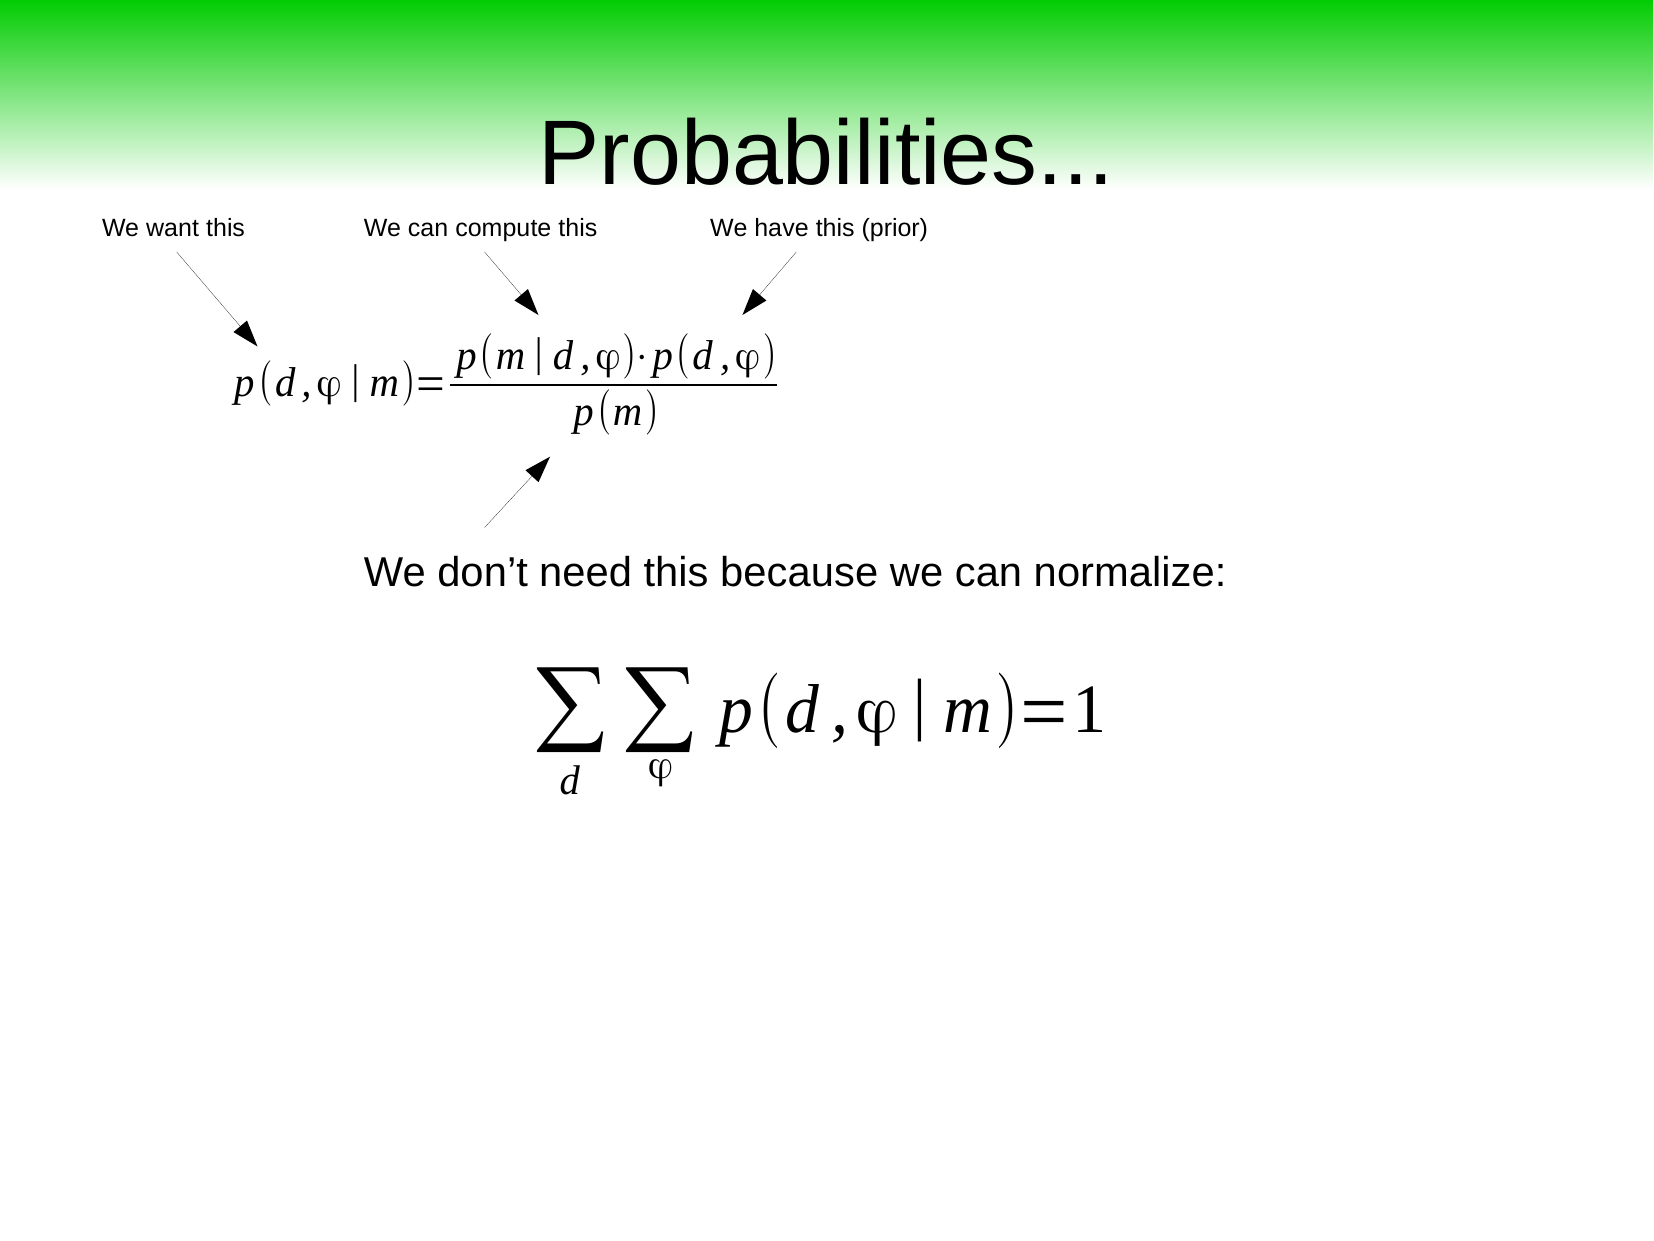

# Probabilities...
We want this
We can compute this
We have this (prior)
We don’t need this because we can normalize: